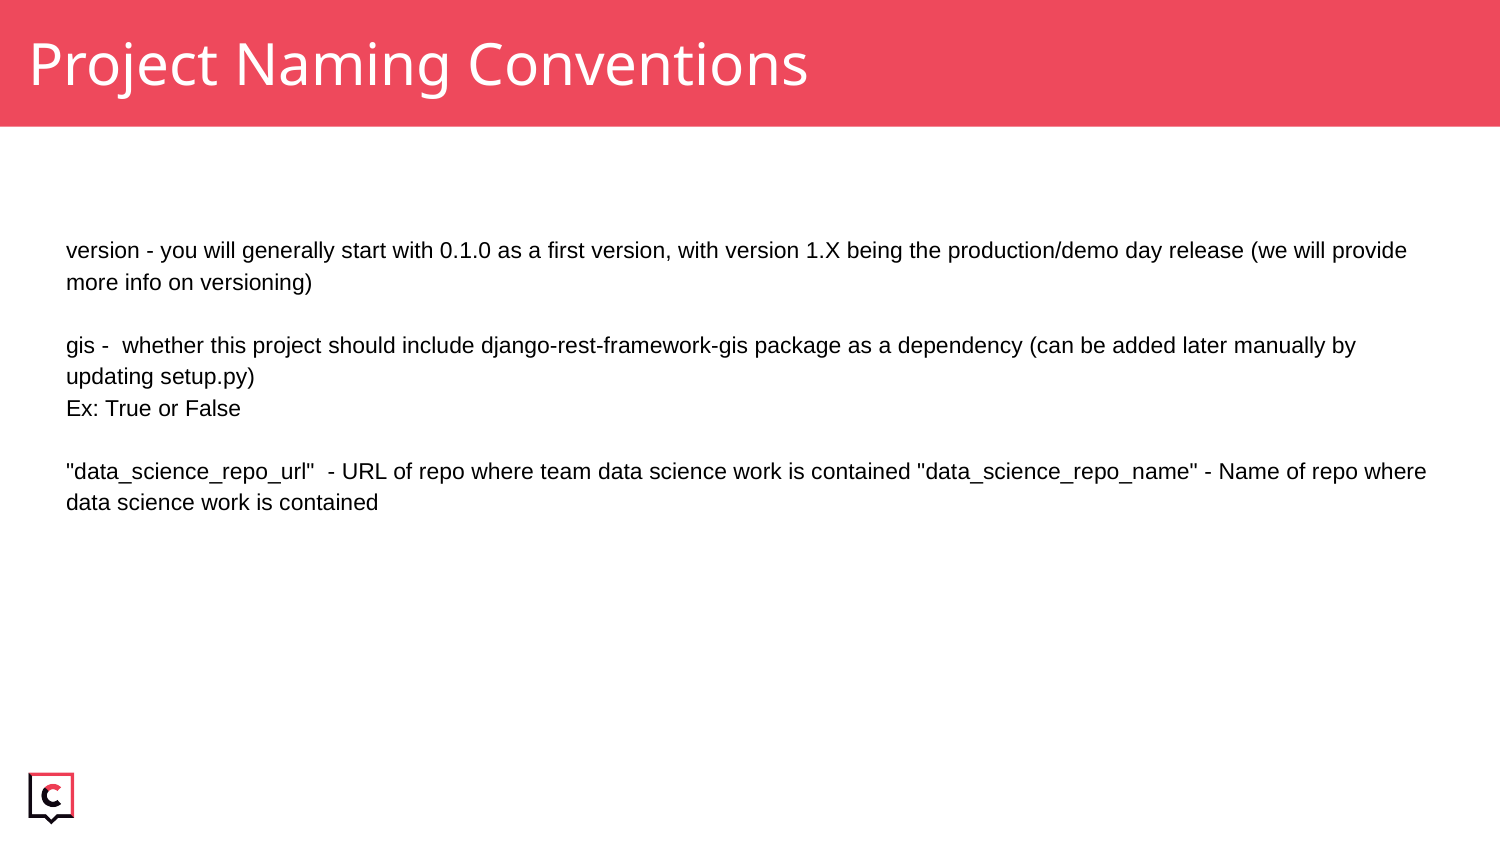

# Project Naming Conventions
version - you will generally start with 0.1.0 as a first version, with version 1.X being the production/demo day release (we will provide more info on versioning)
gis - whether this project should include django-rest-framework-gis package as a dependency (can be added later manually by updating setup.py)
Ex: True or False
"data_science_repo_url" - URL of repo where team data science work is contained "data_science_repo_name" - Name of repo where data science work is contained